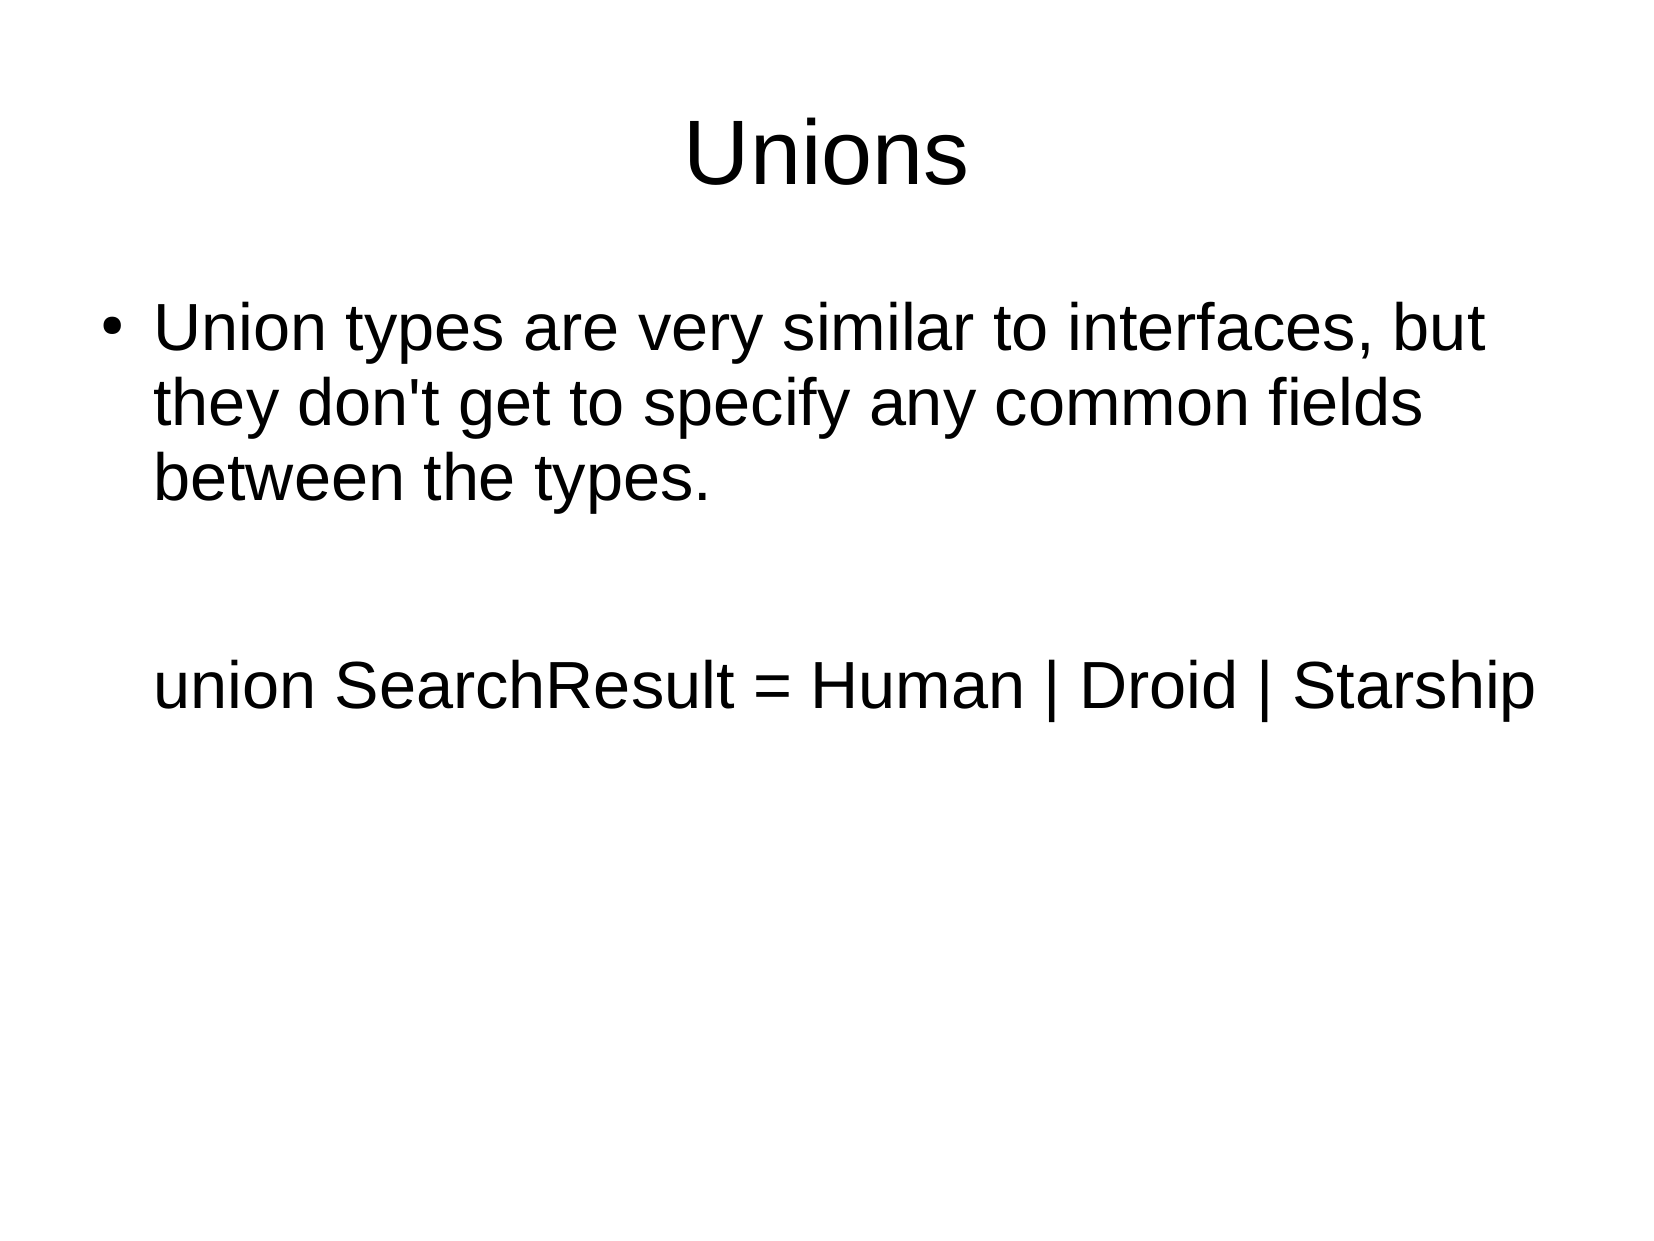

# Unions
Union types are very similar to interfaces, but they don't get to specify any common fields between the types.
union SearchResult = Human | Droid | Starship